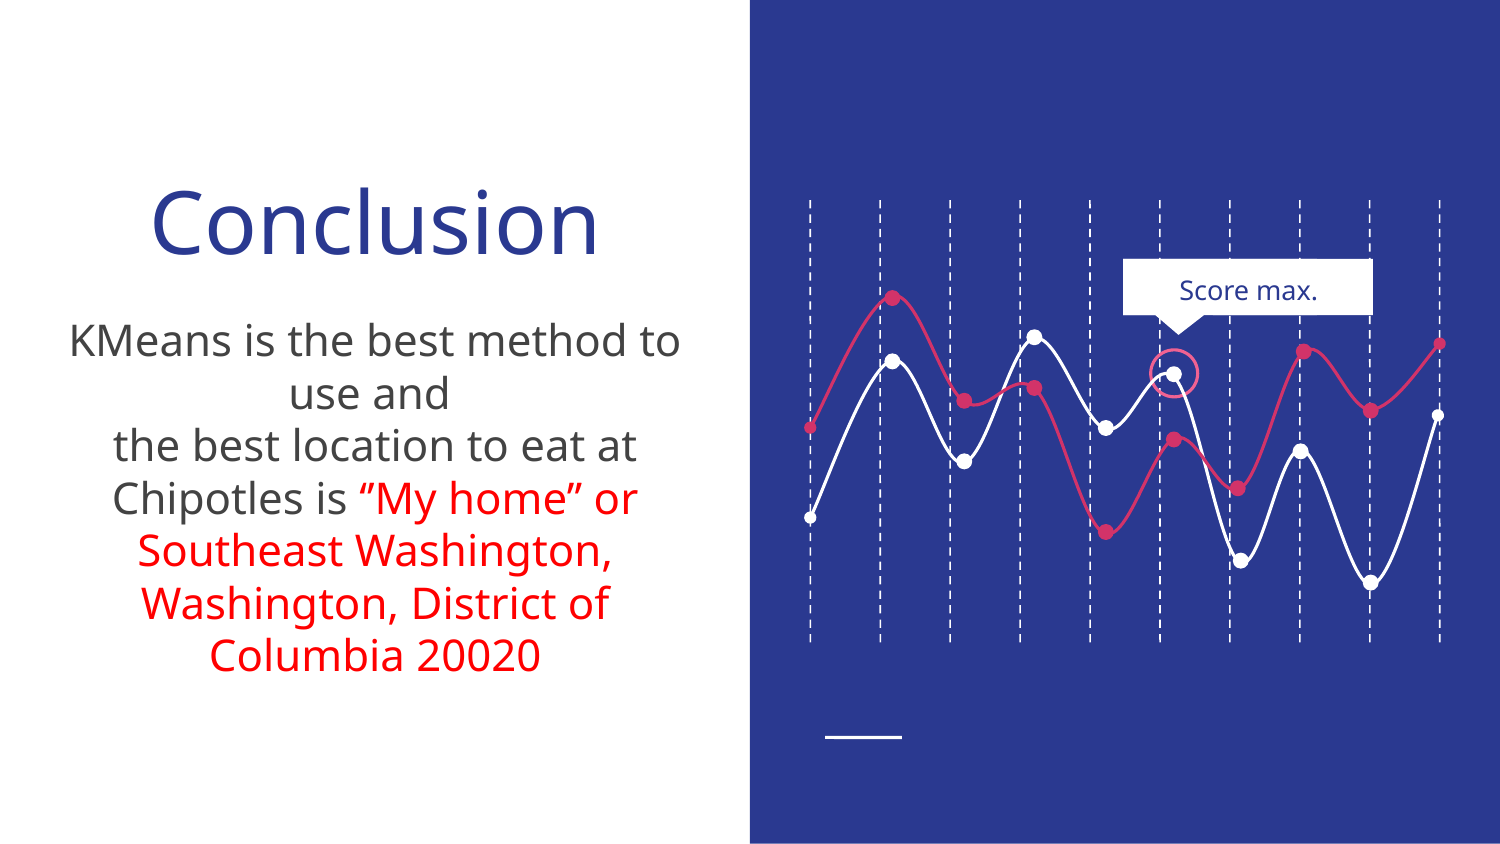

# Conclusion
Score max.
KMeans is the best method to use and
the best location to eat at Chipotles is ‘’My home’’ or Southeast Washington, Washington, District of Columbia 20020